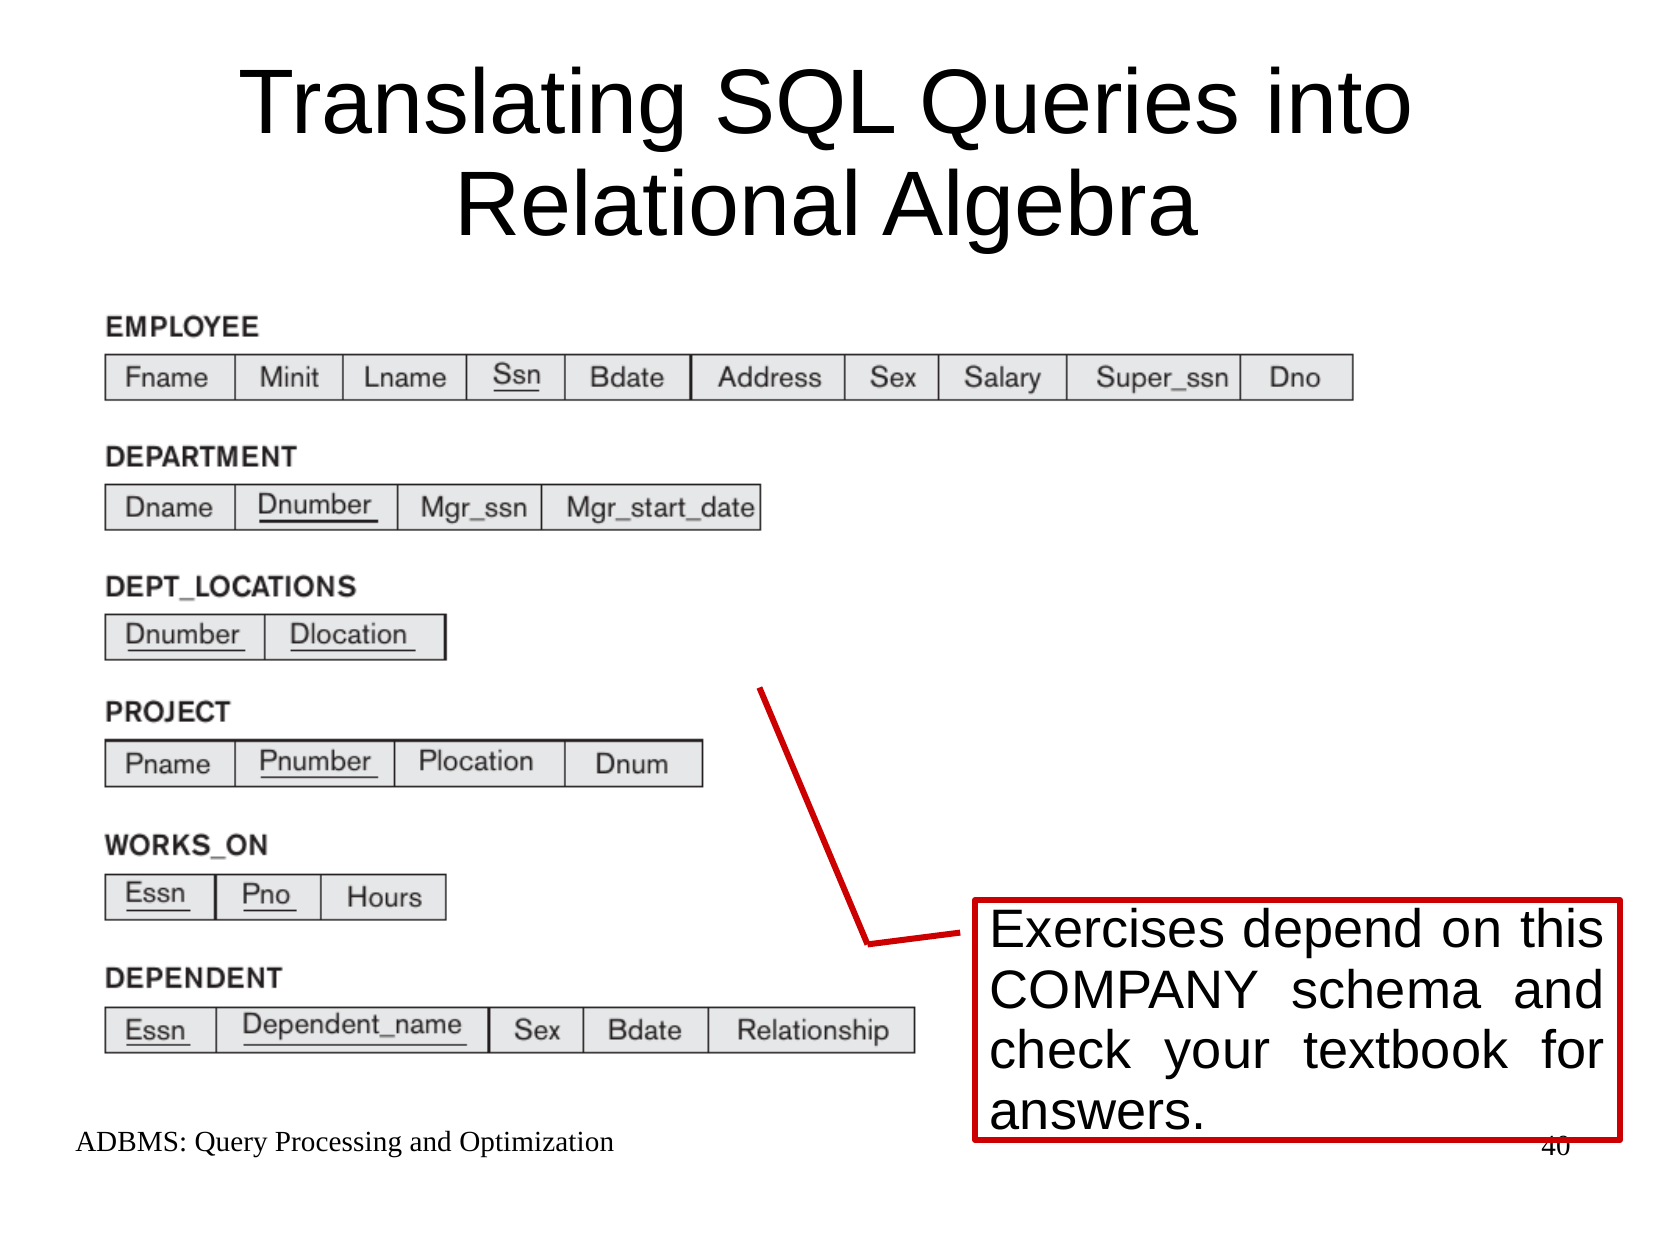

# Translating SQL Queries into Relational Algebra
Exercises depend on this COMPANY schema and check your textbook for answers.